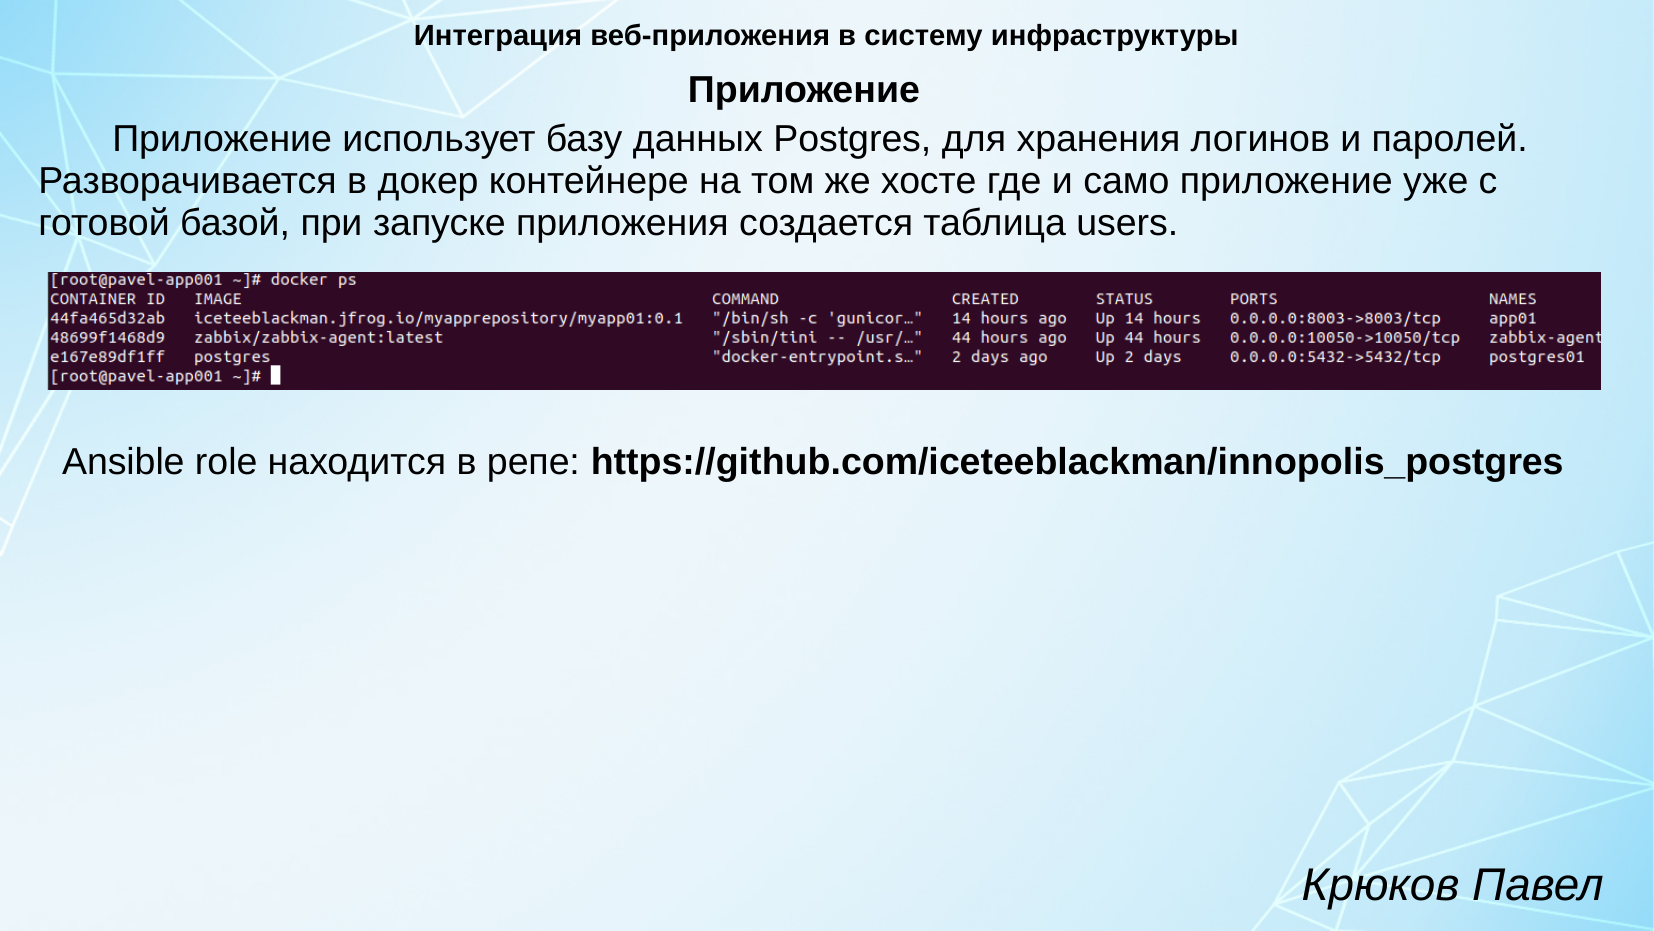

# Интеграция веб-приложения в систему инфраструктуры
Приложение
	Приложение использует базу данных Postgres, для хранения логинов и паролей.
Разворачивается в докер контейнере на том же хосте где и само приложение уже с готовой базой, при запуске приложения создается таблица users.
Ansible role находится в репе: https://github.com/iceteeblackman/innopolis_postgres
Крюков Павел